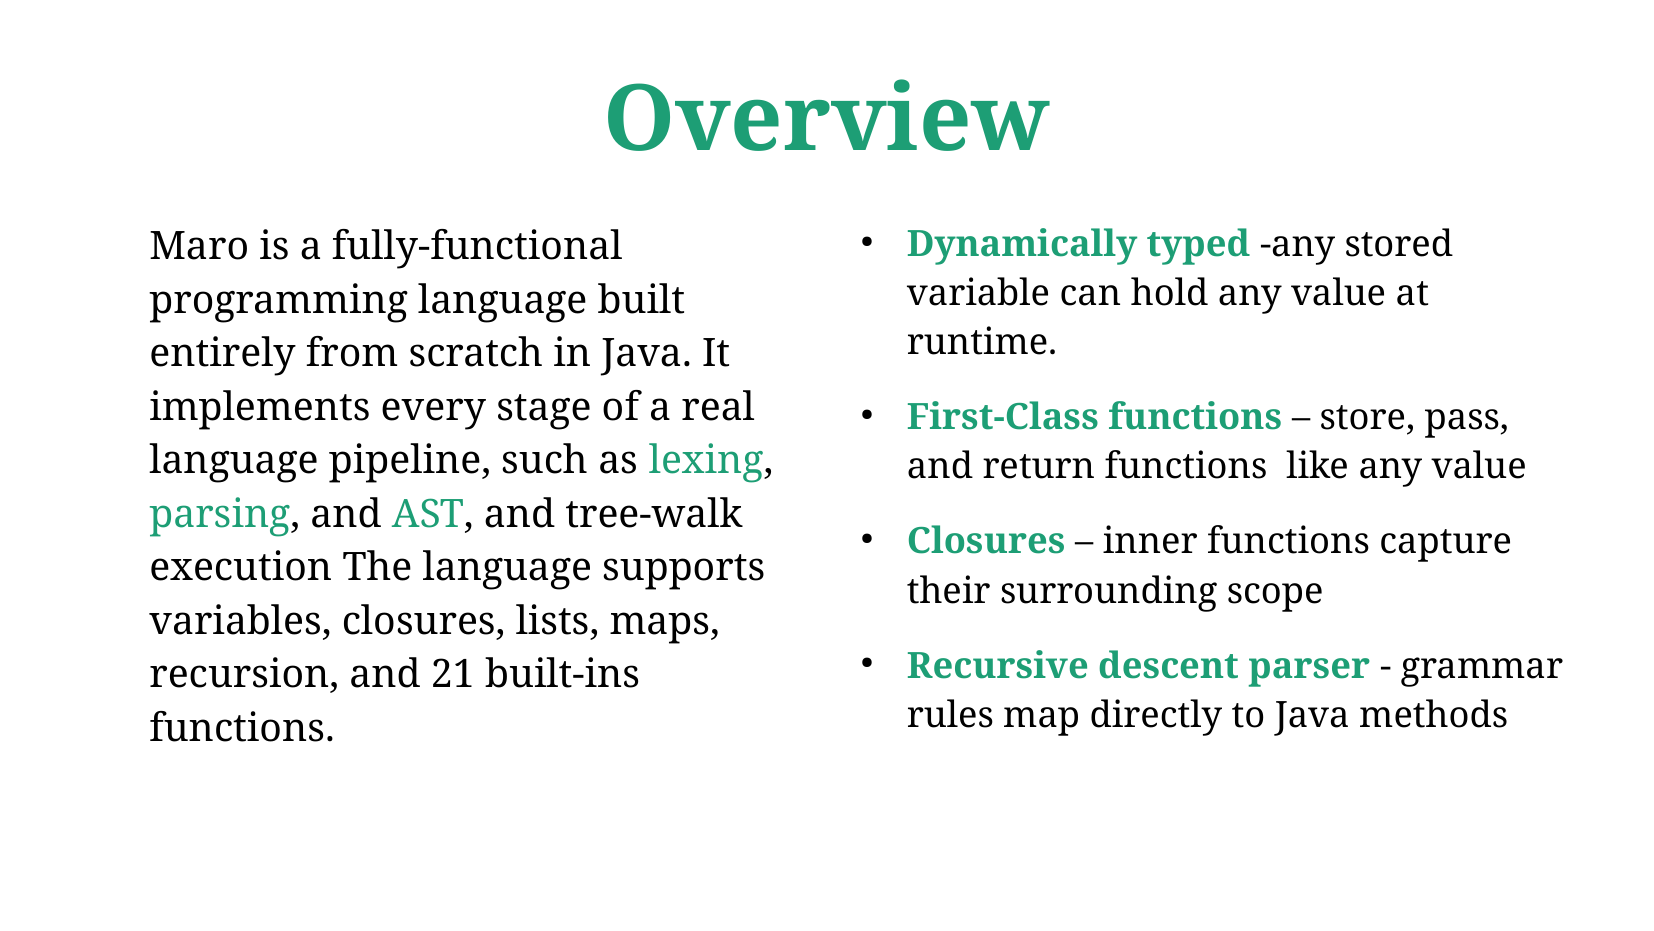

# Overview
Maro is a fully-functional programming language built entirely from scratch in Java. It implements every stage of a real language pipeline, such as lexing, parsing, and AST, and tree-walk execution The language supports variables, closures, lists, maps, recursion, and 21 built-ins functions.
Dynamically typed -any stored variable can hold any value at runtime.
First-Class functions – store, pass, and return functions like any value
Closures – inner functions capture their surrounding scope
Recursive descent parser - grammar rules map directly to Java methods